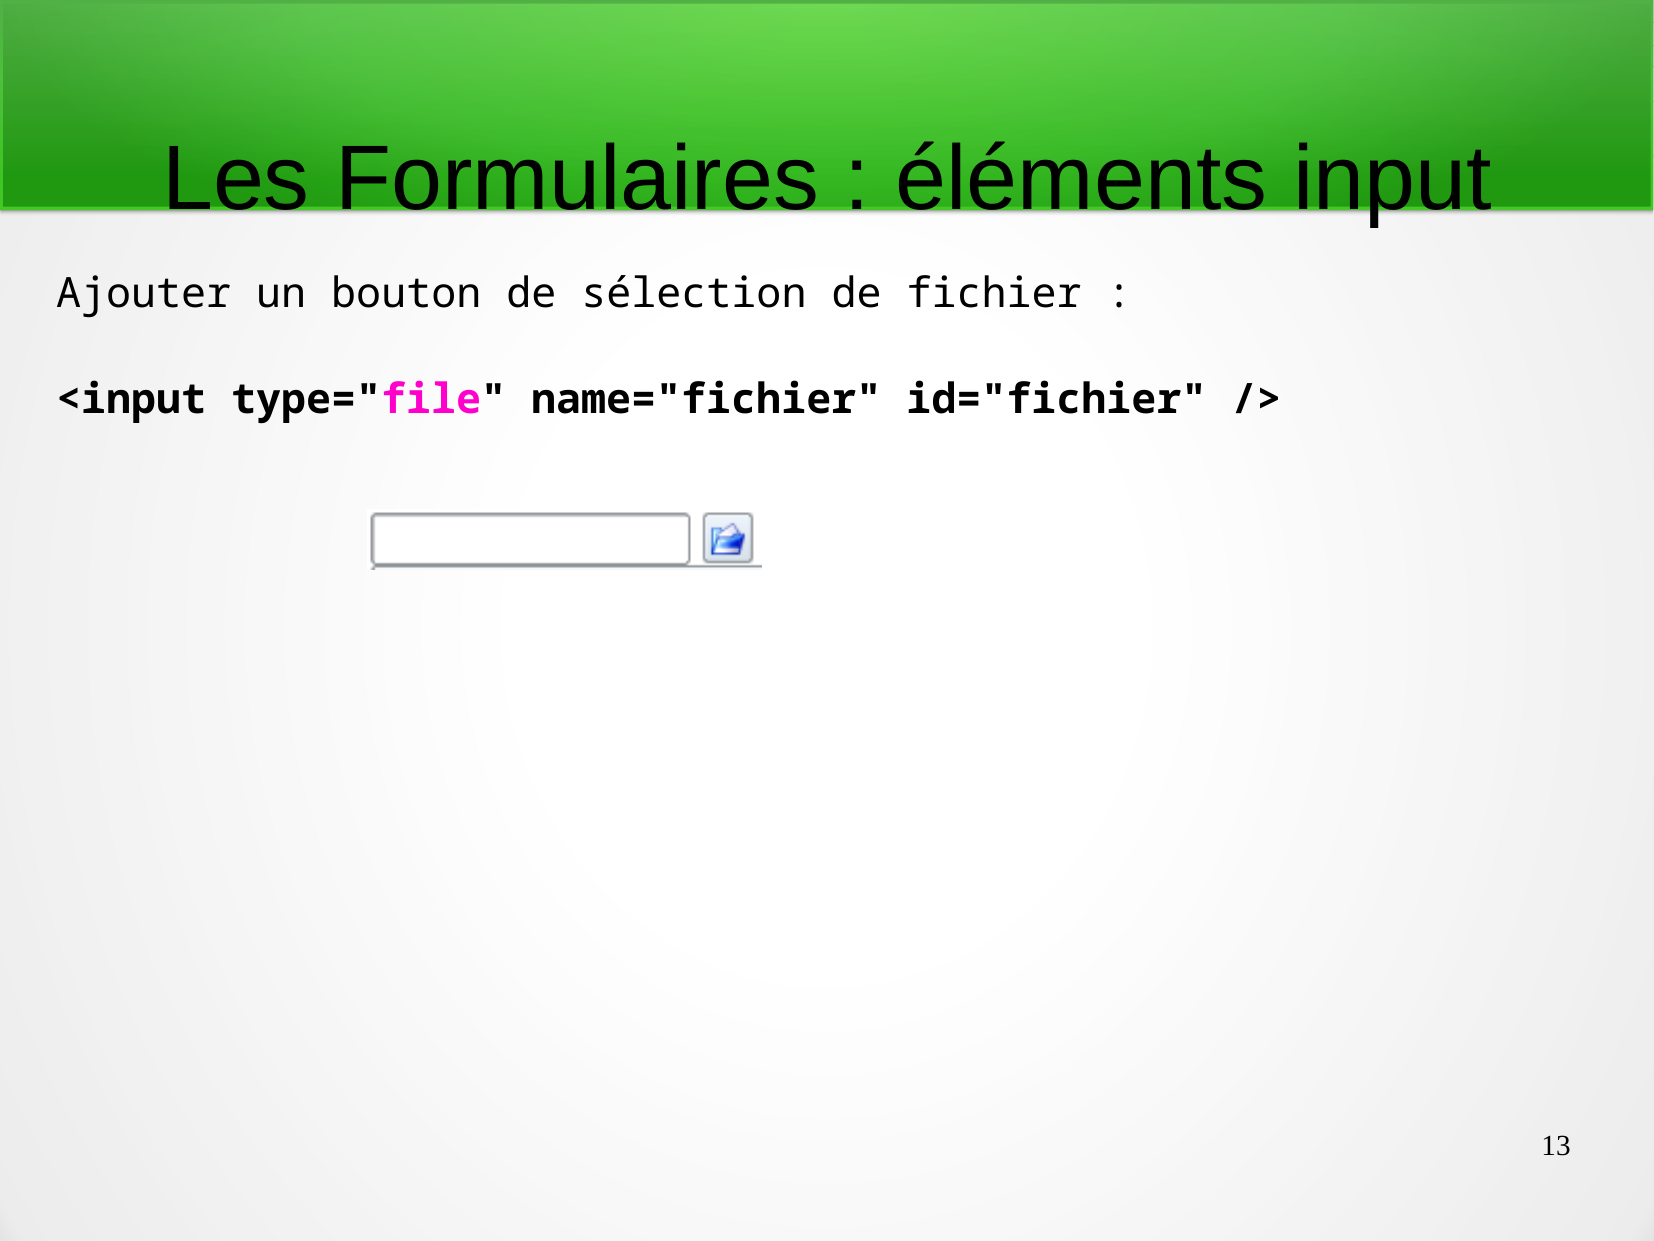

# Les Formulaires : éléments input
Ajouter un bouton de sélection de fichier :
<input type="file" name="fichier" id="fichier" />
13